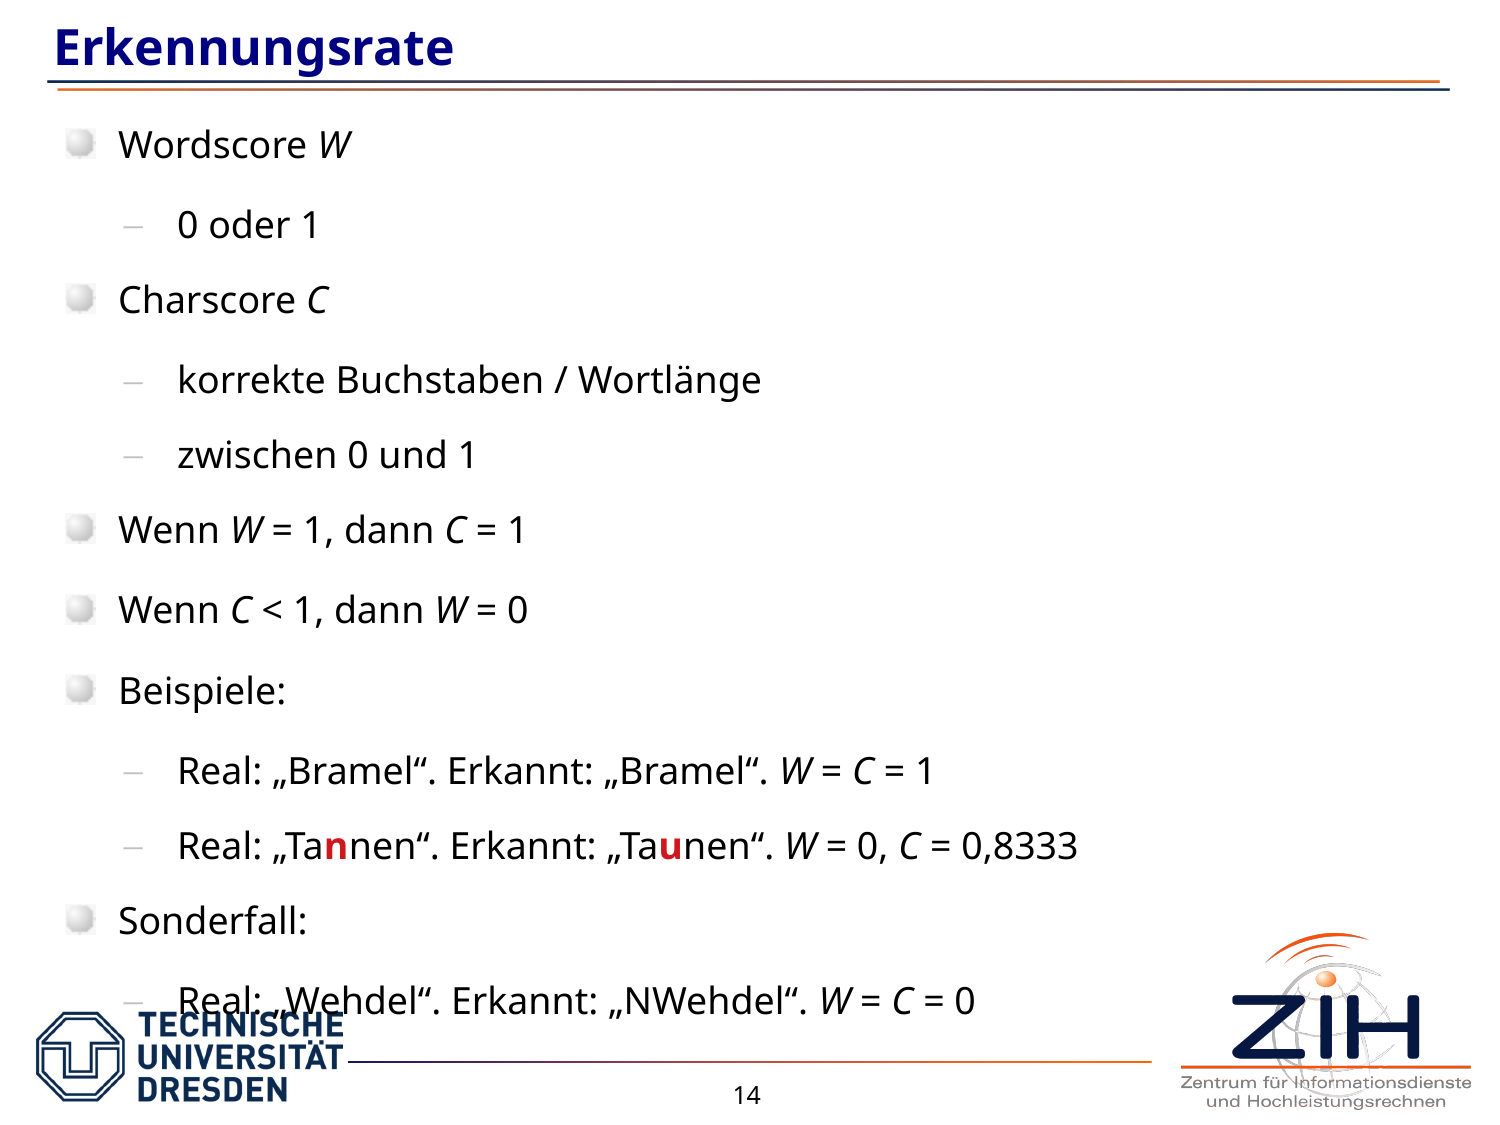

# Erkennungsrate
Wordscore W
0 oder 1
Charscore C
korrekte Buchstaben / Wortlänge
zwischen 0 und 1
Wenn W = 1, dann C = 1
Wenn C < 1, dann W = 0
Beispiele:
Real: „Bramel“. Erkannt: „Bramel“. W = C = 1
Real: „Tannen“. Erkannt: „Taunen“. W = 0, C = 0,8333
Sonderfall:
Real: „Wehdel“. Erkannt: „NWehdel“. W = C = 0
14